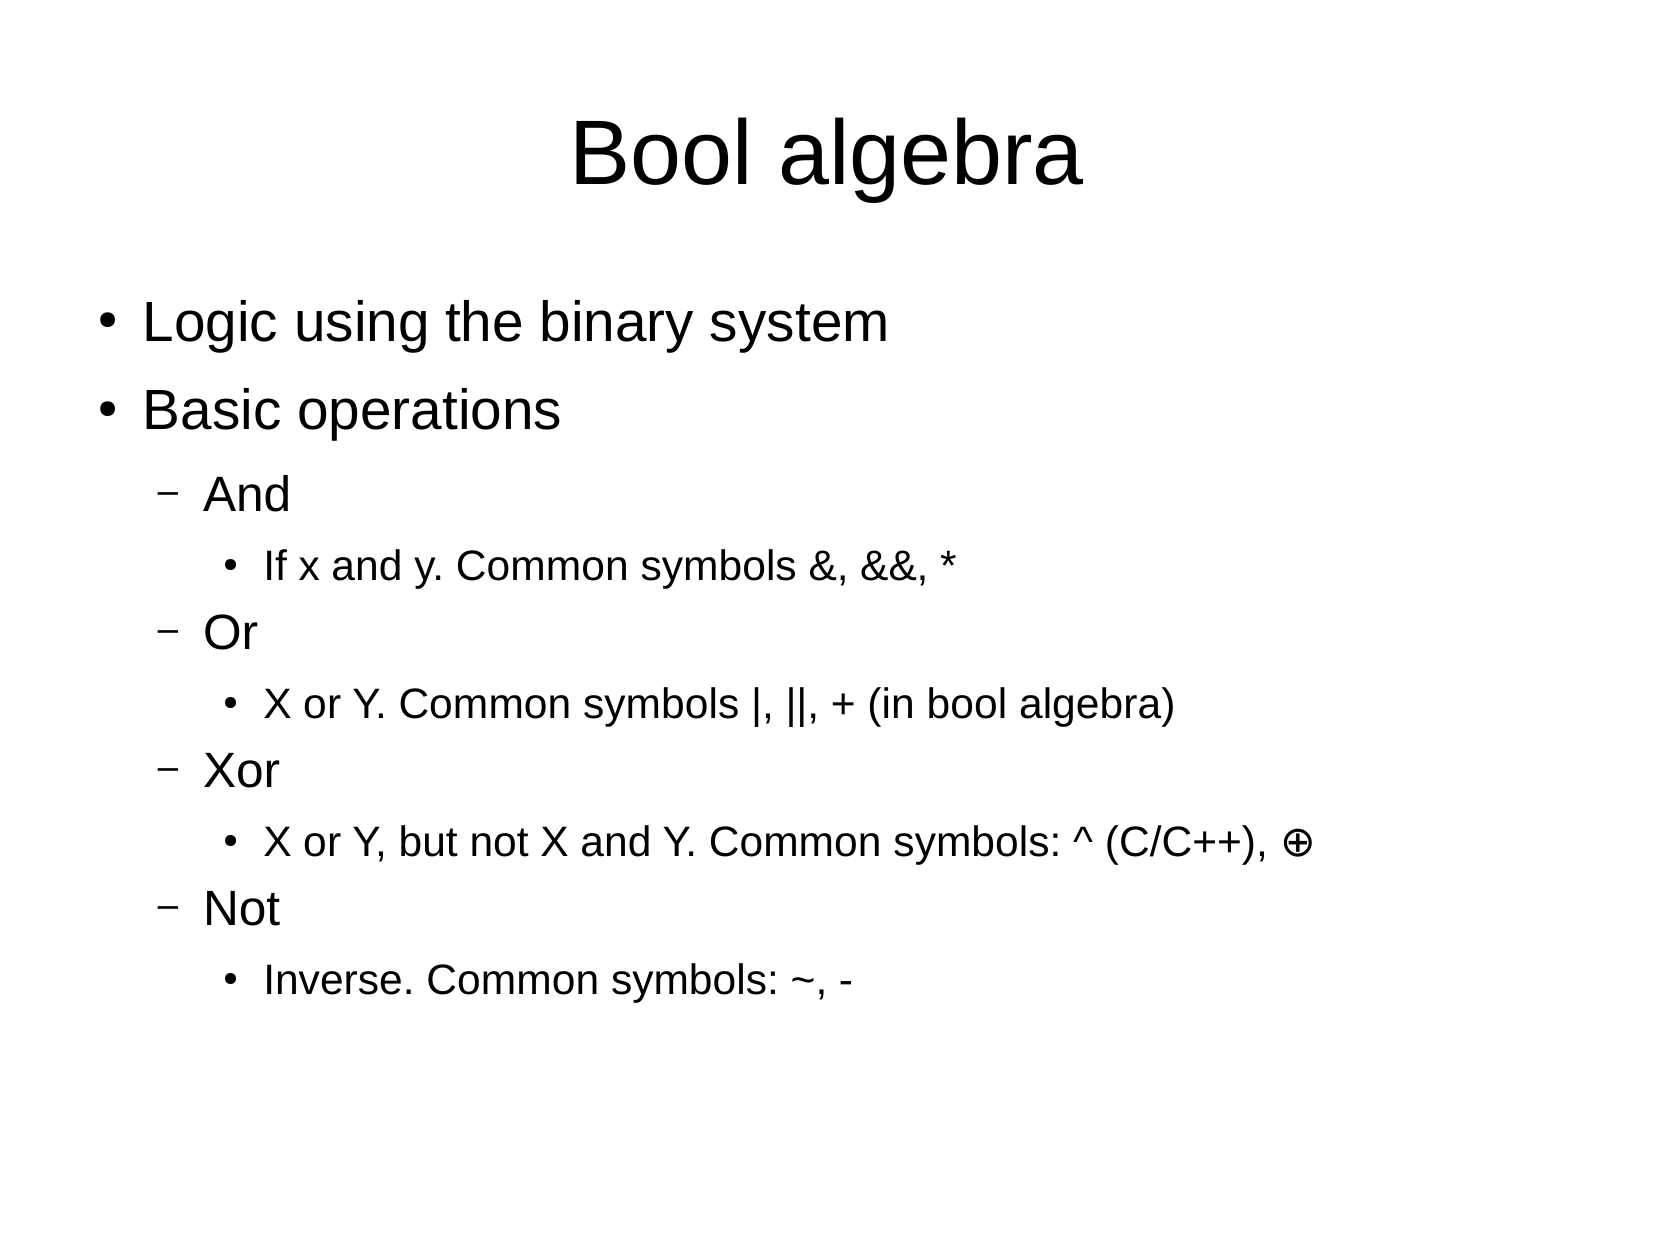

# Bool algebra
Logic using the binary system
Basic operations
And
If x and y. Common symbols &, &&, *
Or
X or Y. Common symbols |, ||, + (in bool algebra)
Xor
X or Y, but not X and Y. Common symbols: ^ (C/C++), ⊕
Not
Inverse. Common symbols: ~, -